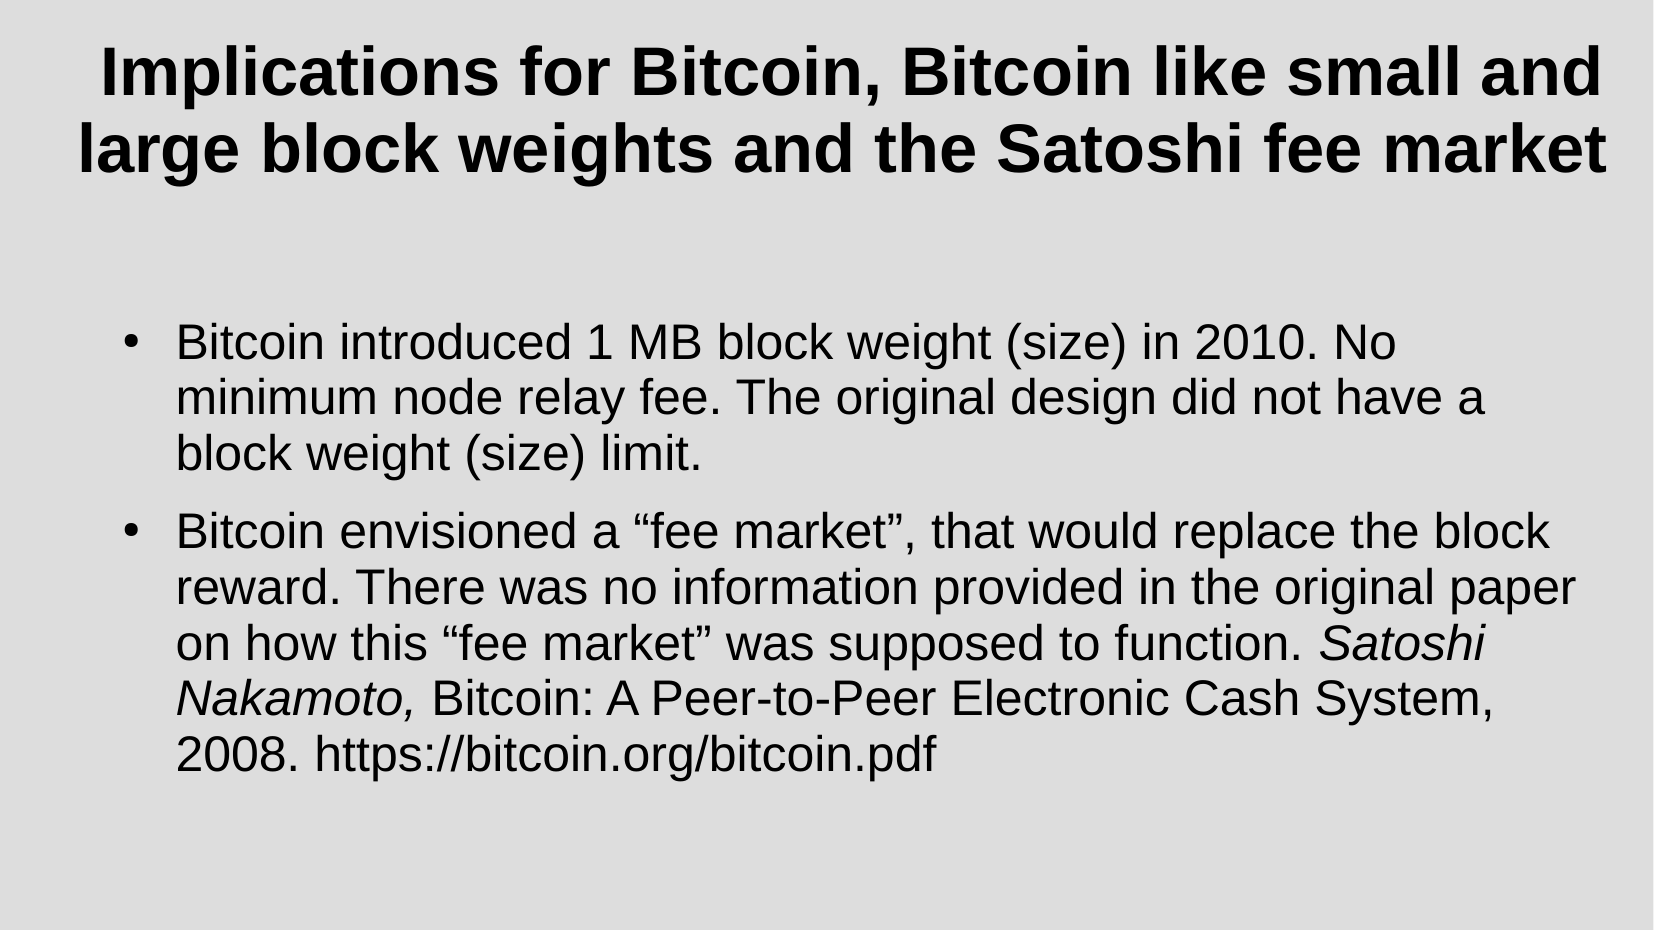

# Implications for Bitcoin, Bitcoin like small and large block weights and the Satoshi fee market
Bitcoin introduced 1 MB block weight (size) in 2010. No minimum node relay fee. The original design did not have a block weight (size) limit.
Bitcoin envisioned a “fee market”, that would replace the block reward. There was no information provided in the original paper on how this “fee market” was supposed to function. Satoshi Nakamoto, Bitcoin: A Peer-to-Peer Electronic Cash System, 2008. https://bitcoin.org/bitcoin.pdf